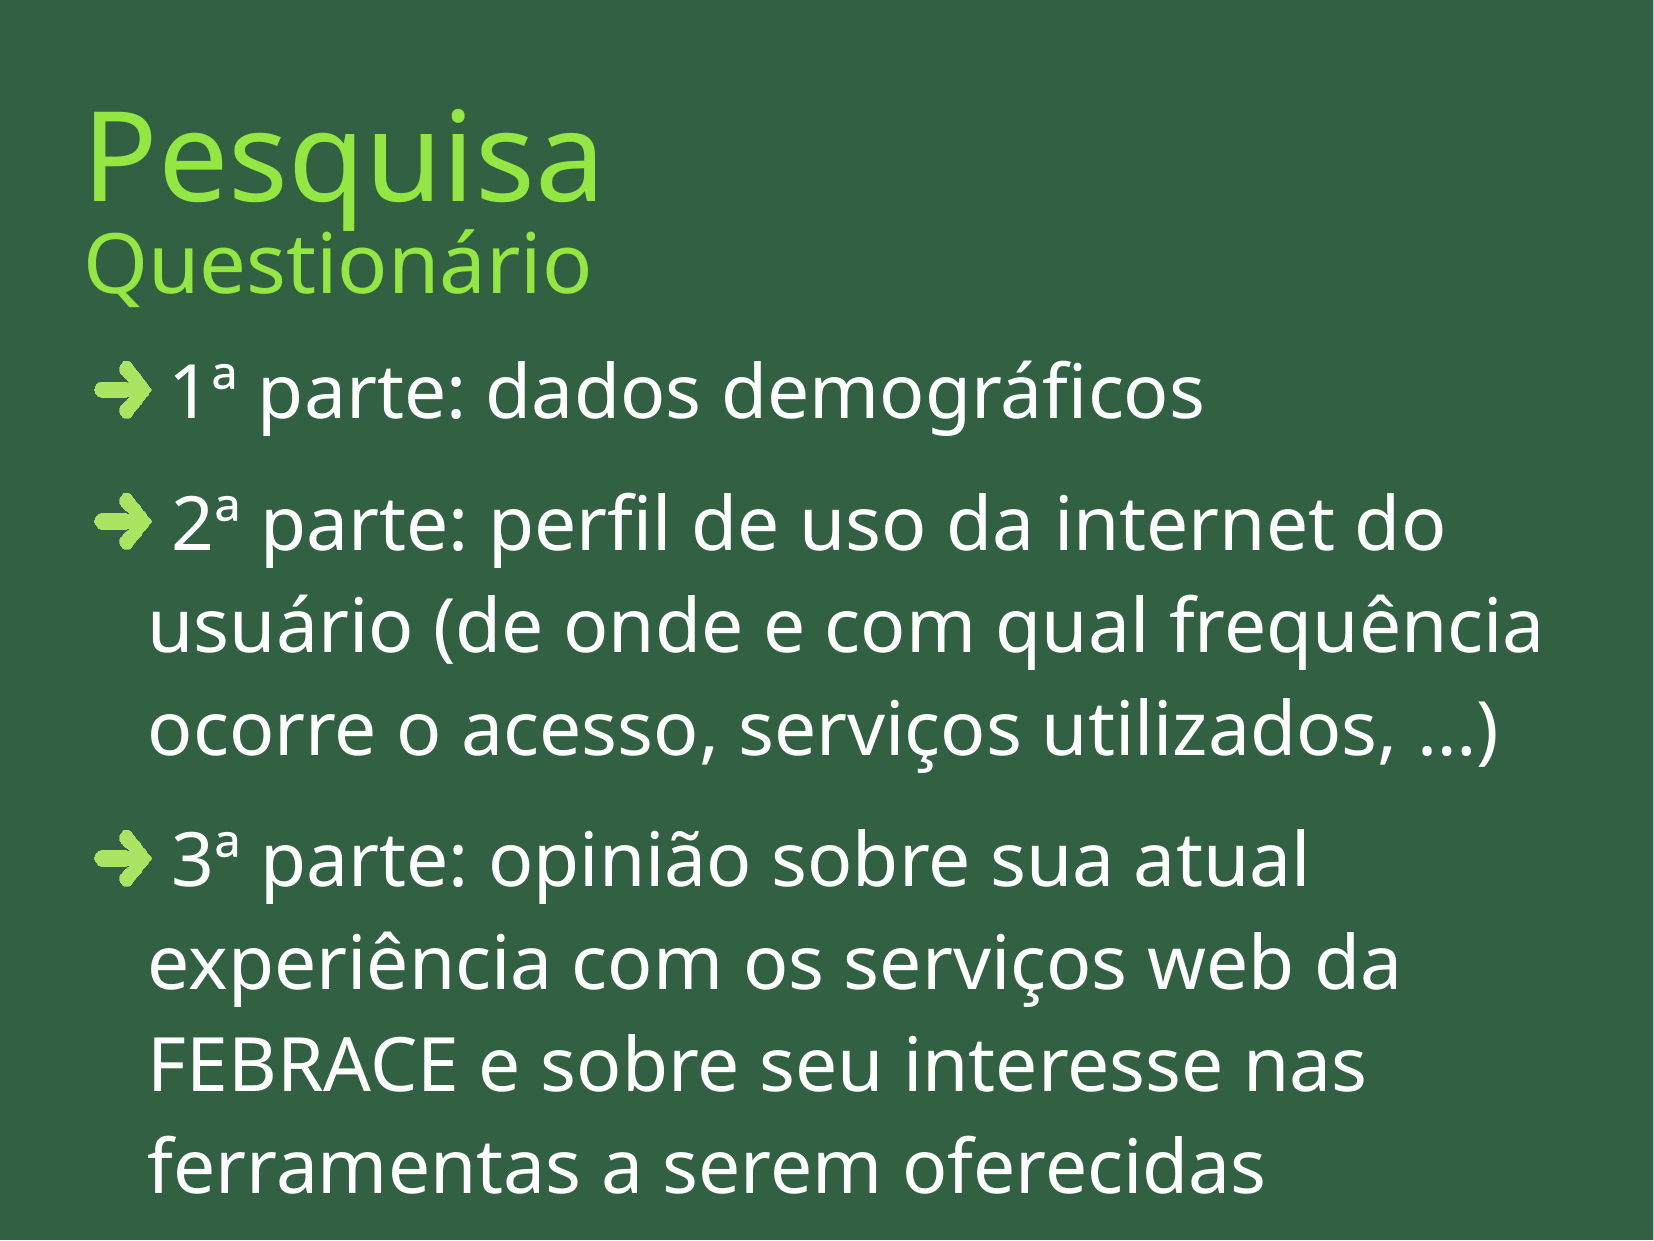

# Pesquisa
Questionário
 1ª parte: dados demográficos
 2ª parte: perfil de uso da internet do usuário (de onde e com qual frequência ocorre o acesso, serviços utilizados, …)
 3ª parte: opinião sobre sua atual experiência com os serviços web da FEBRACE e sobre seu interesse nas ferramentas a serem oferecidas